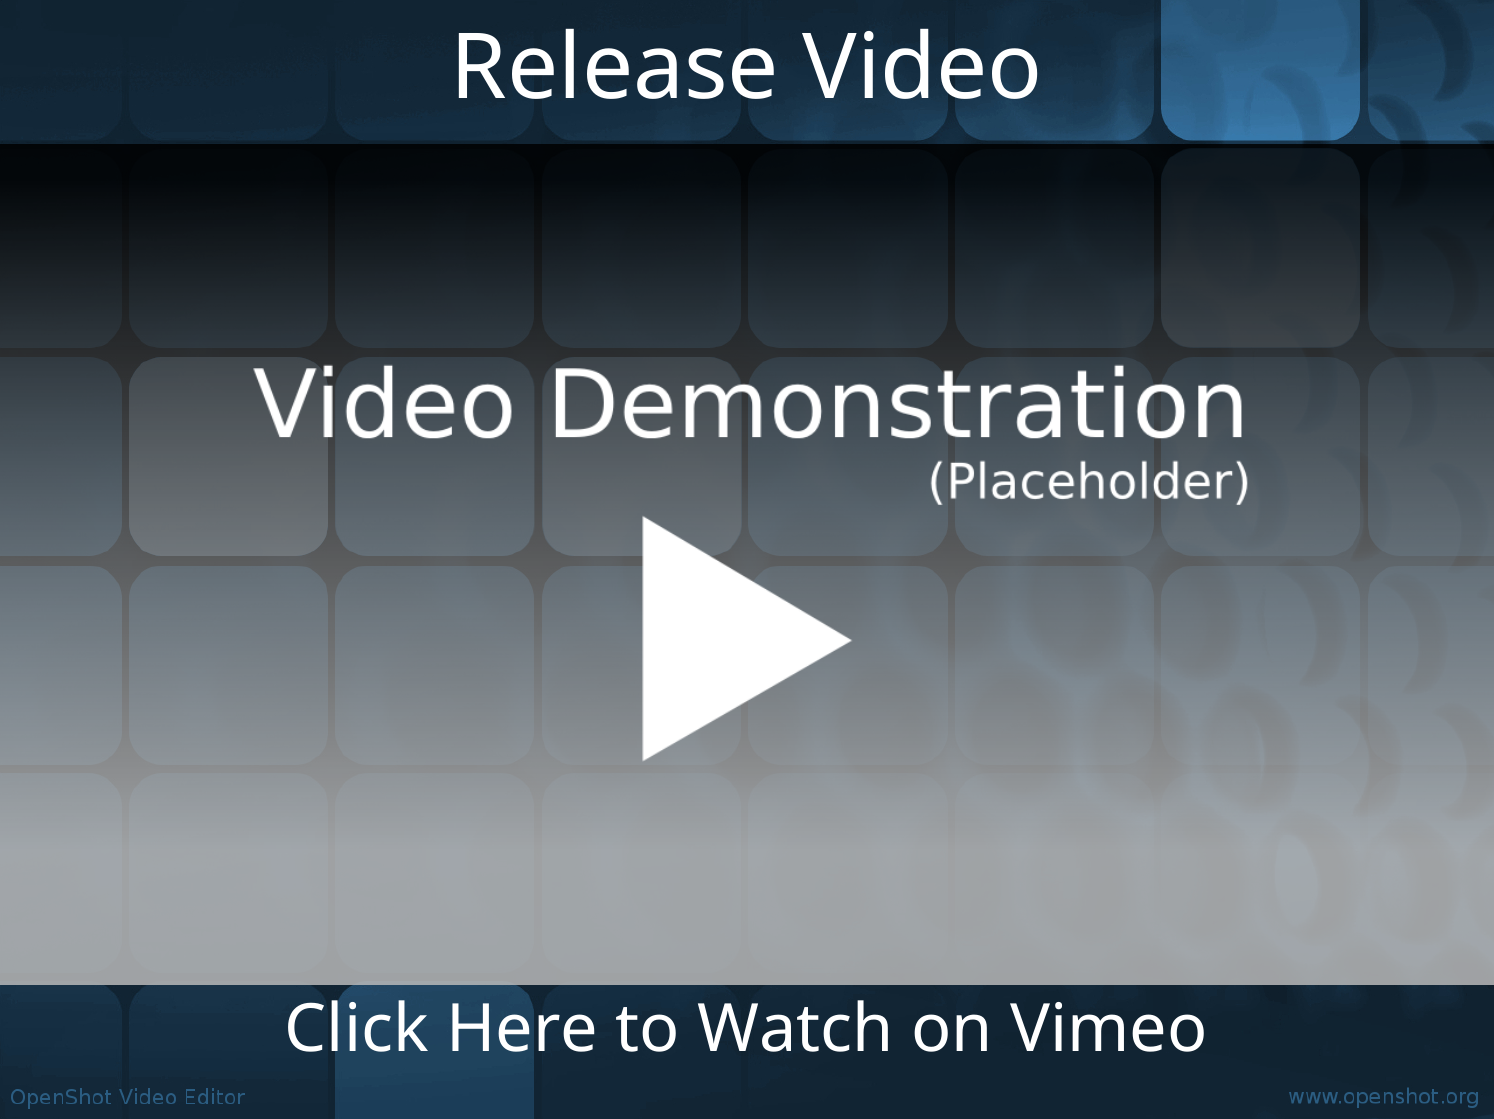

# Release Video
Click Here to Watch on Vimeo